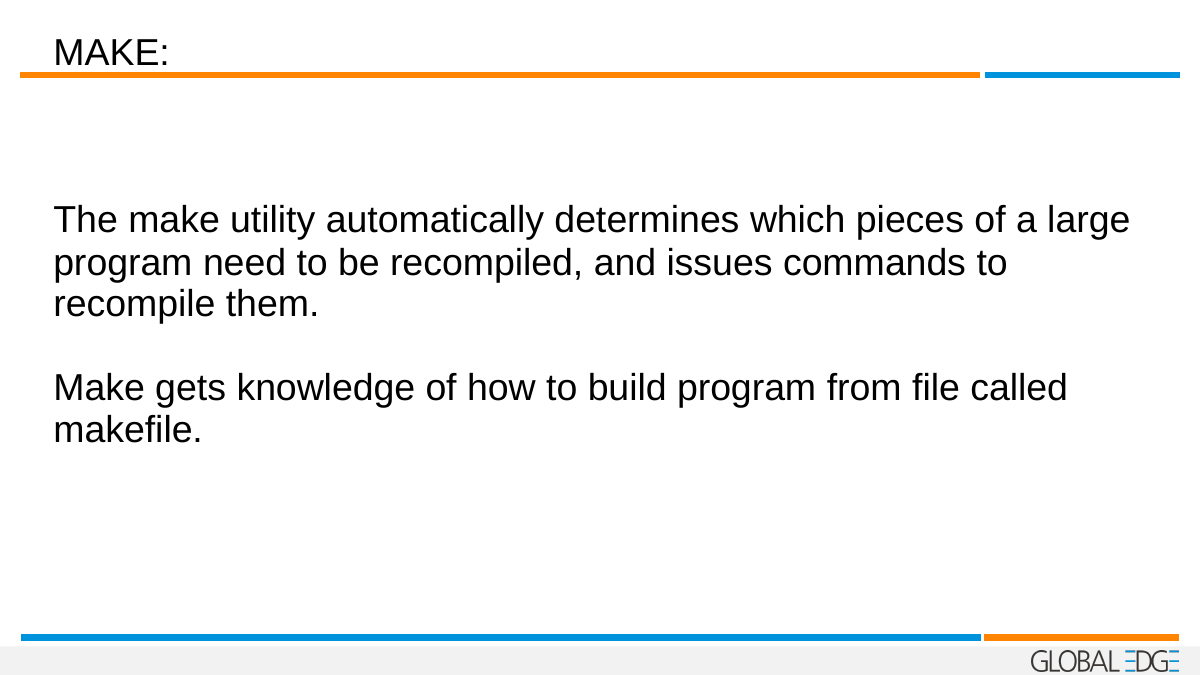

MAKE:
The make utility automatically determines which pieces of a large program need to be recompiled, and issues commands to recompile them.
Make gets knowledge of how to build program from file called makefile.